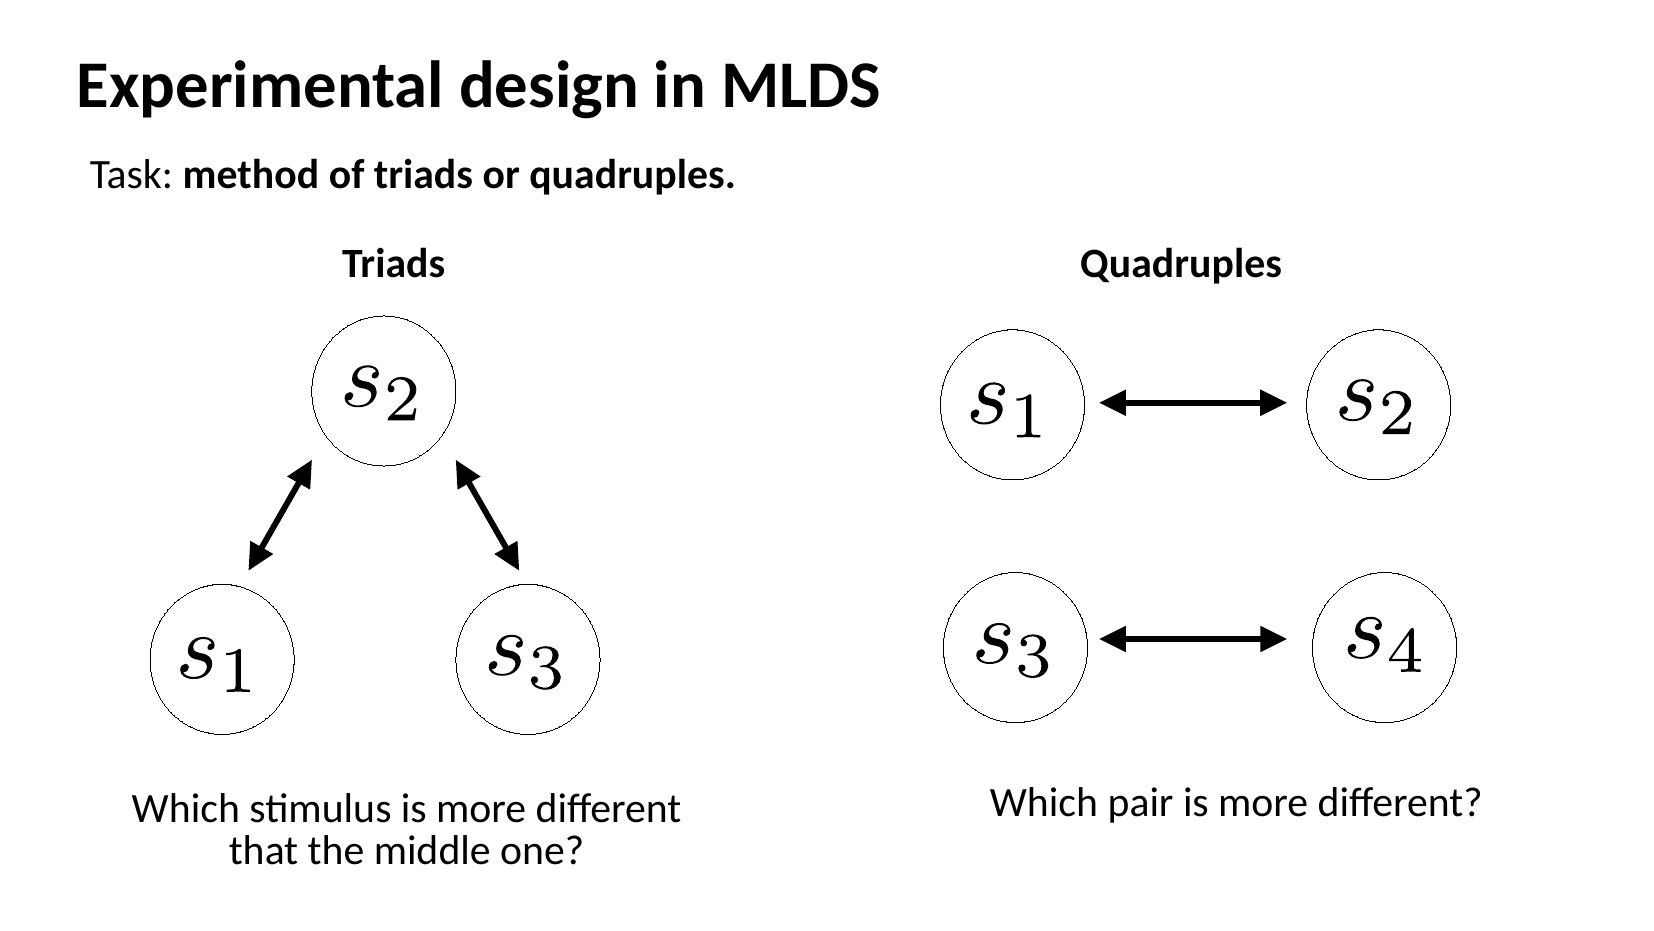

# Experimental design in MLDS
Task: method of triads or quadruples.
Triads
Quadruples
Which pair is more different?
Which stimulus is more different that the middle one?